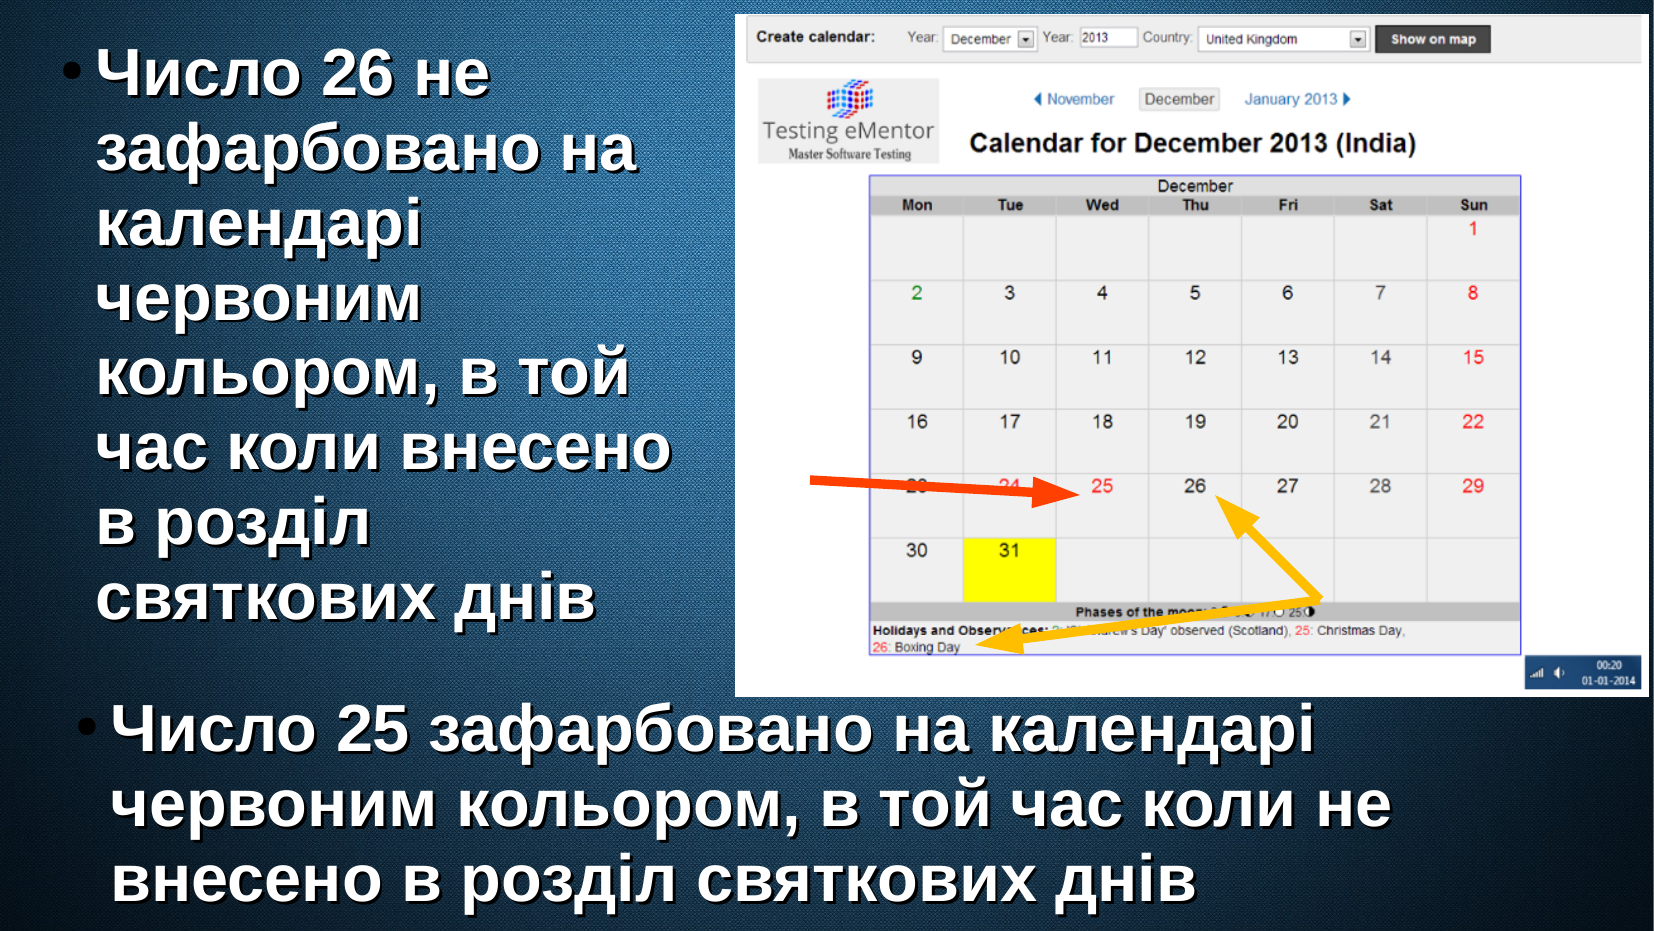

# Число 26 не зафарбовано на календарі червоним кольором, в той час коли внесено в розділ святкових днів
Число 25 зафарбовано на календарі червоним кольором, в той час коли не внесено в розділ святкових днів